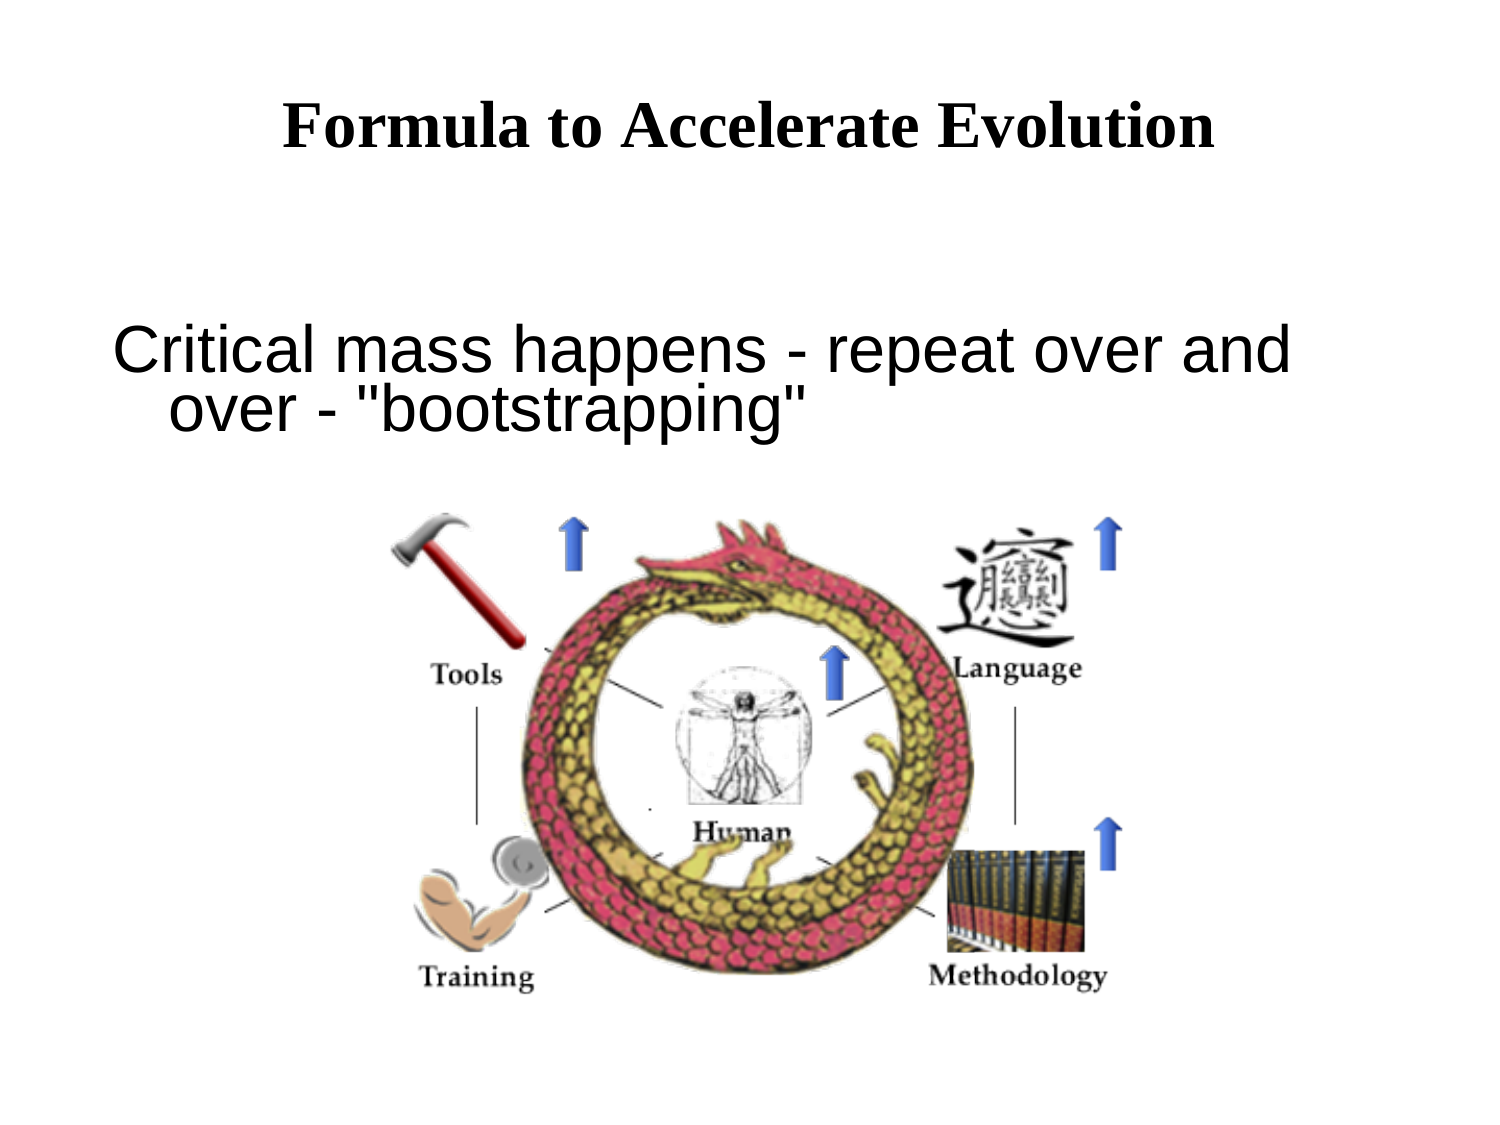

# Formula to Accelerate Evolution
Critical mass happens - repeat over and over - "bootstrapping"